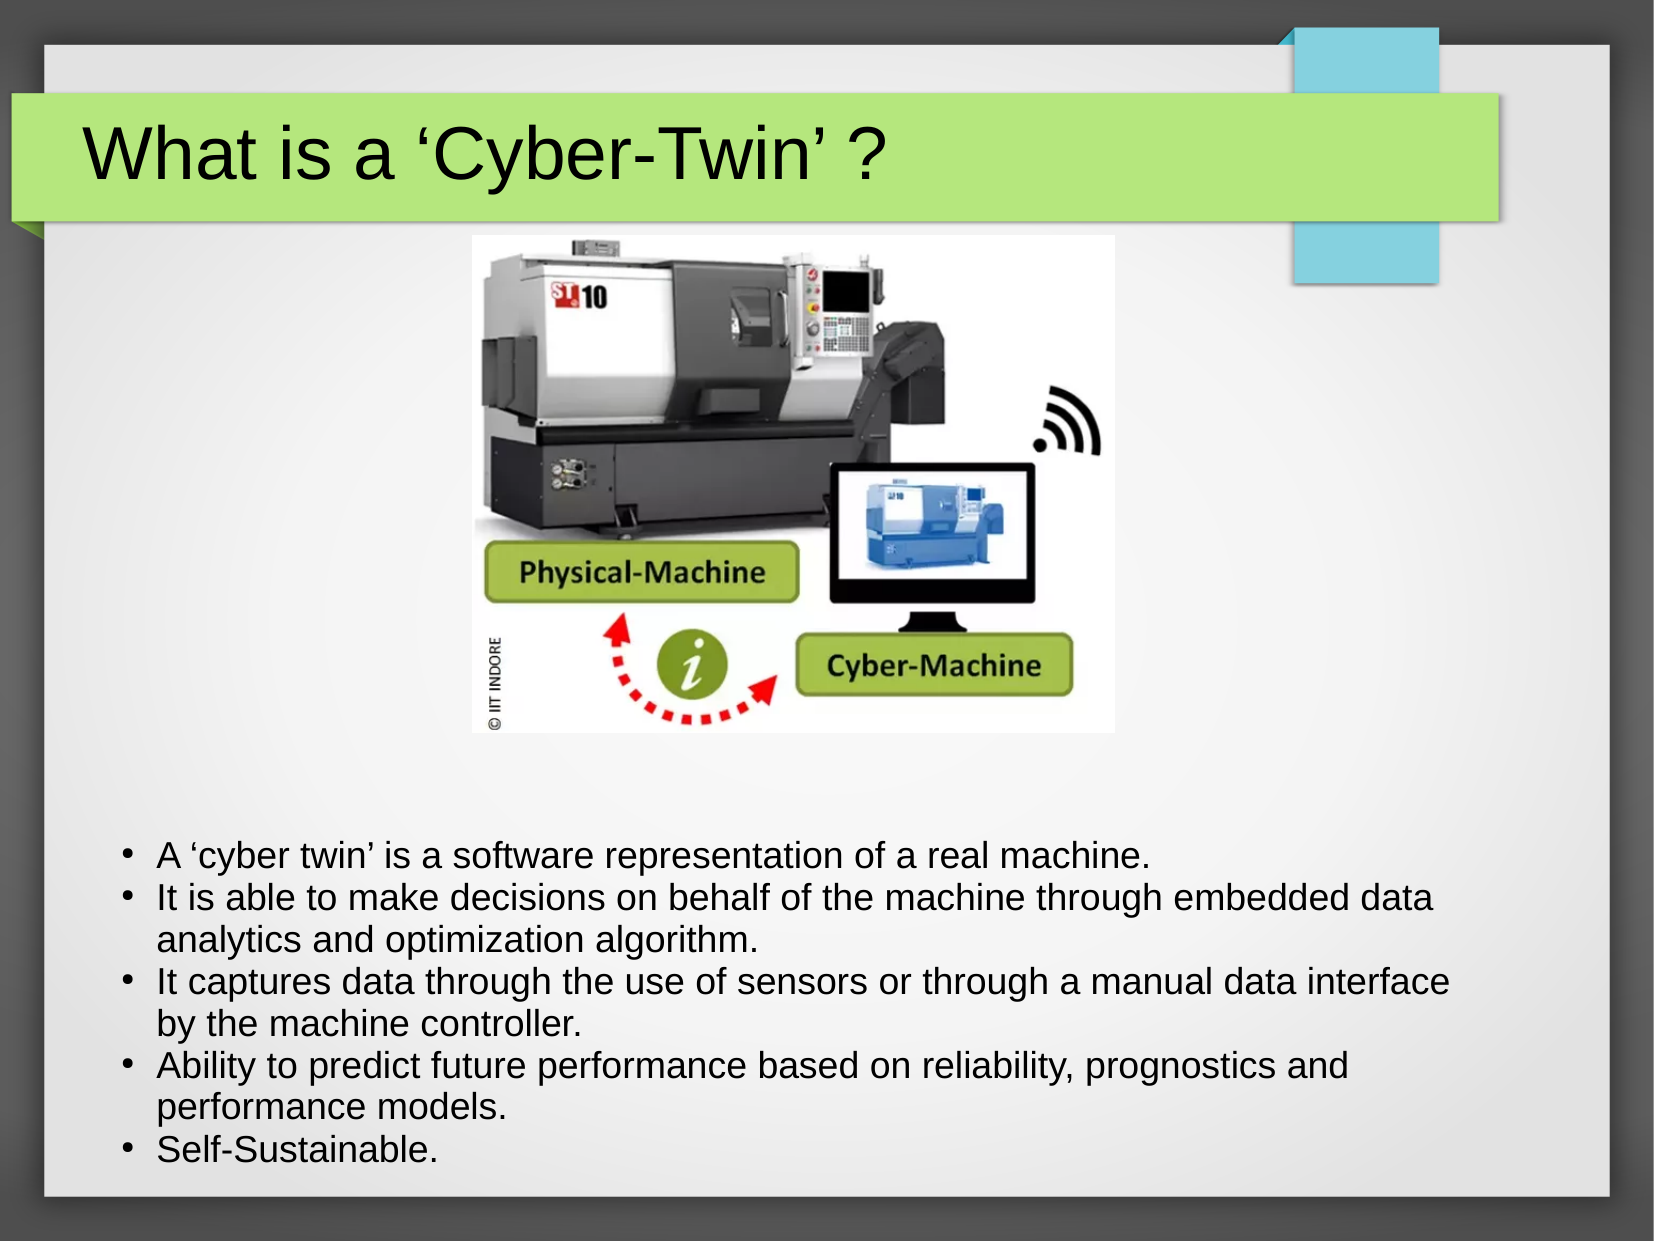

# What is a ‘Cyber-Twin’ ?
A ‘cyber twin’ is a software representation of a real machine.
It is able to make decisions on behalf of the machine through embedded data analytics and optimization algorithm.
It captures data through the use of sensors or through a manual data interface by the machine controller.
Ability to predict future performance based on reliability, prognostics and performance models.
Self-Sustainable.